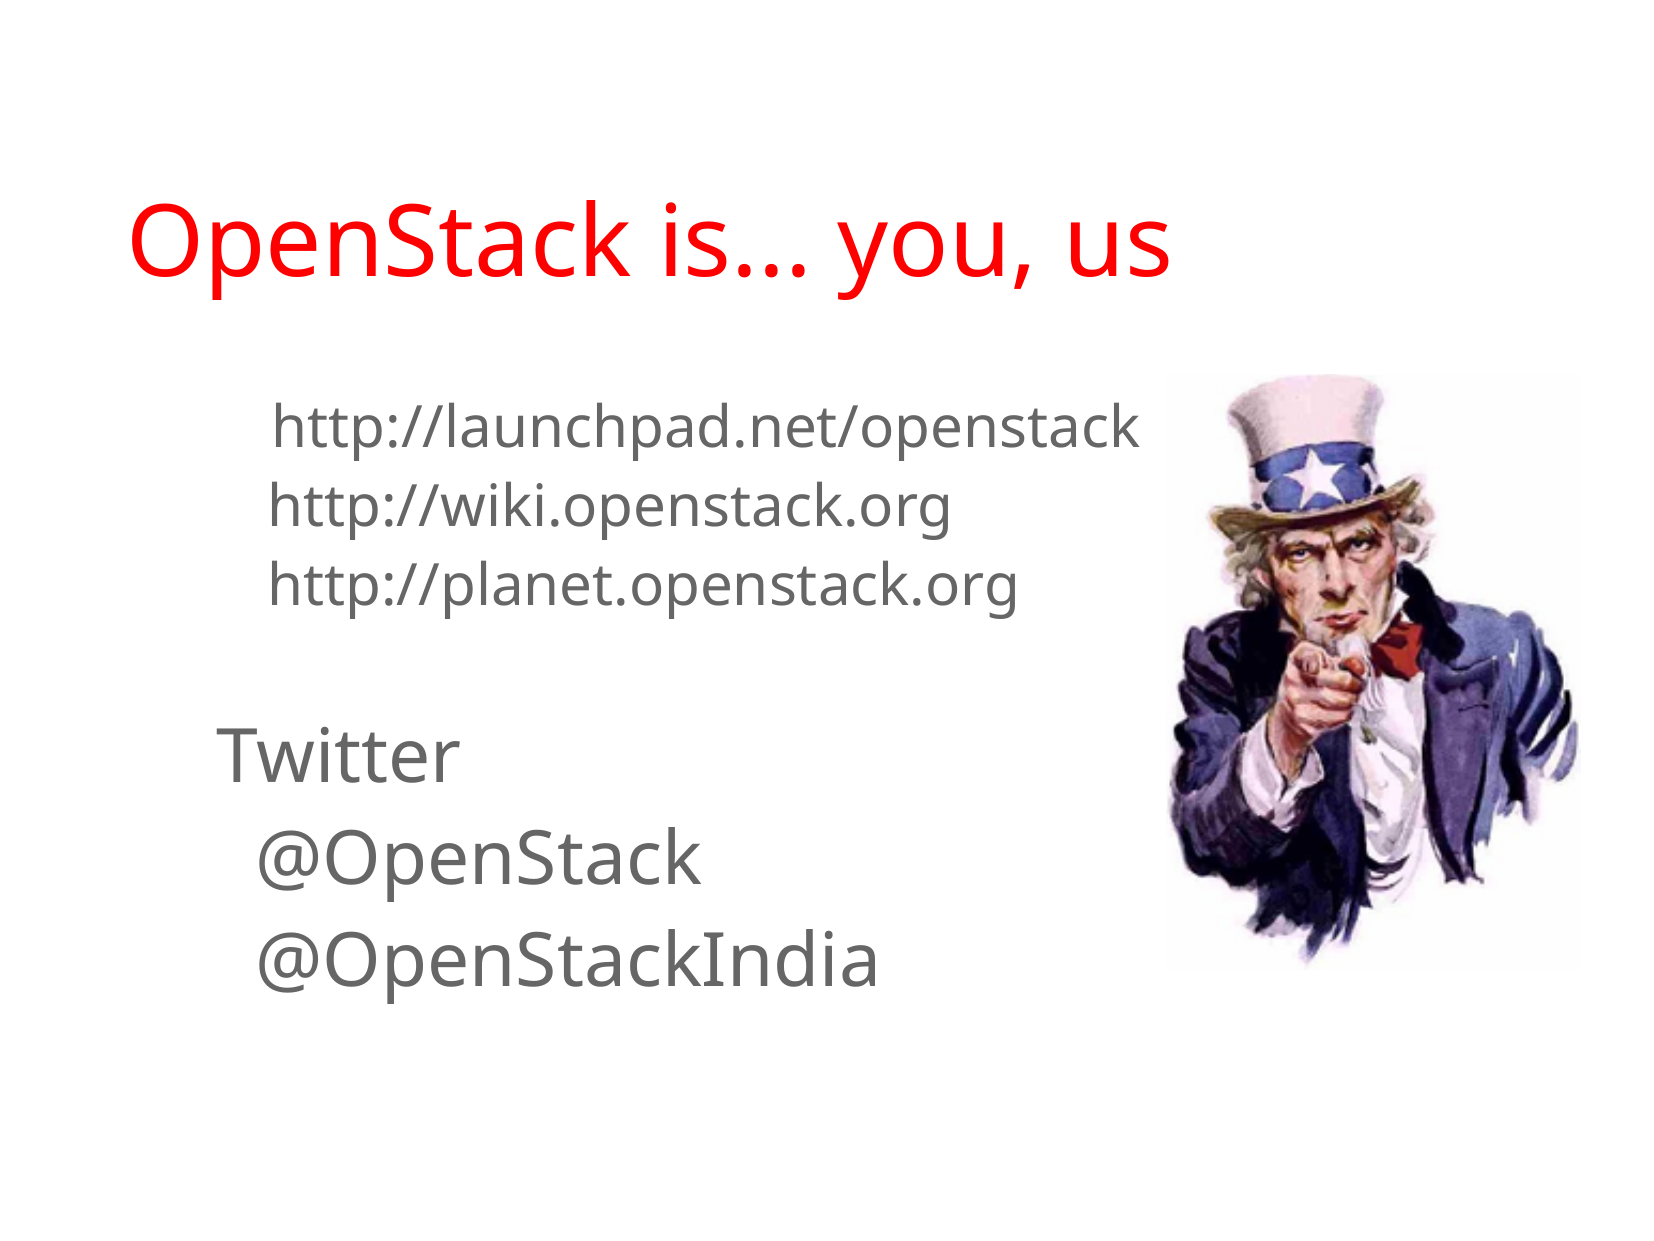

# OpenStack is... you, us
	http://launchpad.net/openstack
http://wiki.openstack.org
http://planet.openstack.org
Twitter
 @OpenStack
 @OpenStackIndia